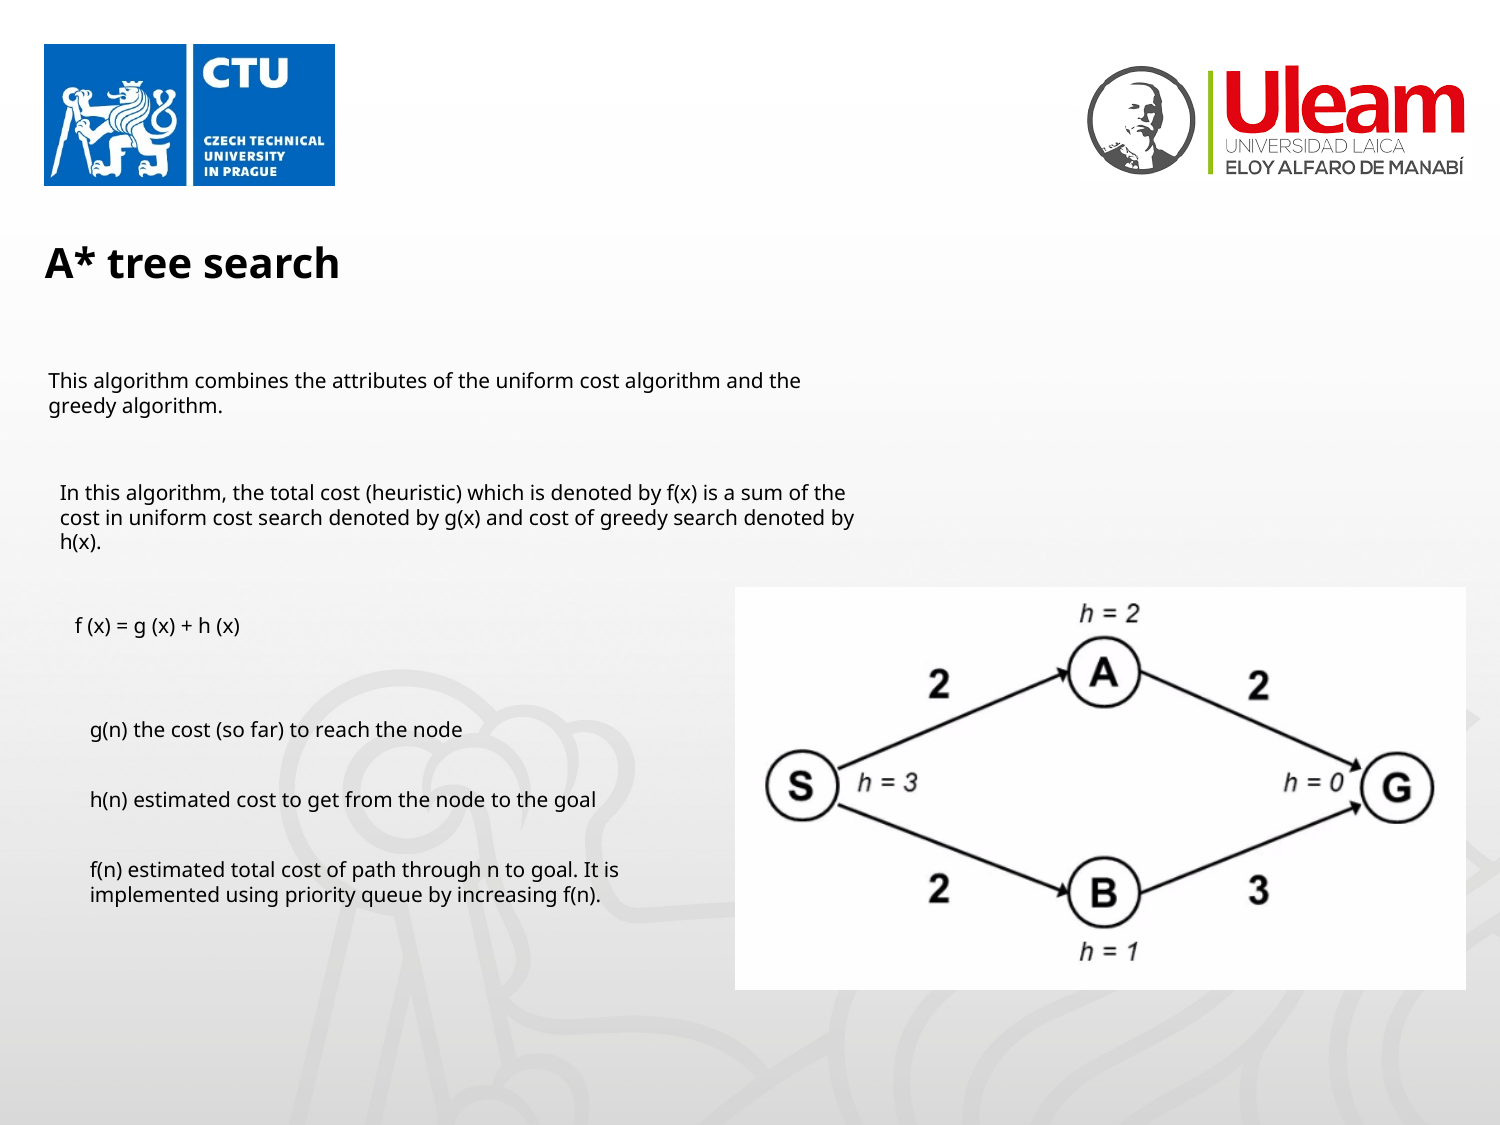

# A* tree search
This algorithm combines the attributes of the uniform cost algorithm and the greedy algorithm.
In this algorithm, the total cost (heuristic) which is denoted by f(x) is a sum of the cost in uniform cost search denoted by g(x) and cost of greedy search denoted by h(x).
f (x) = g (x) + h (x)
g(n) the cost (so far) to reach the node
h(n) estimated cost to get from the node to the goal
f(n) estimated total cost of path through n to goal. It is implemented using priority queue by increasing f(n).